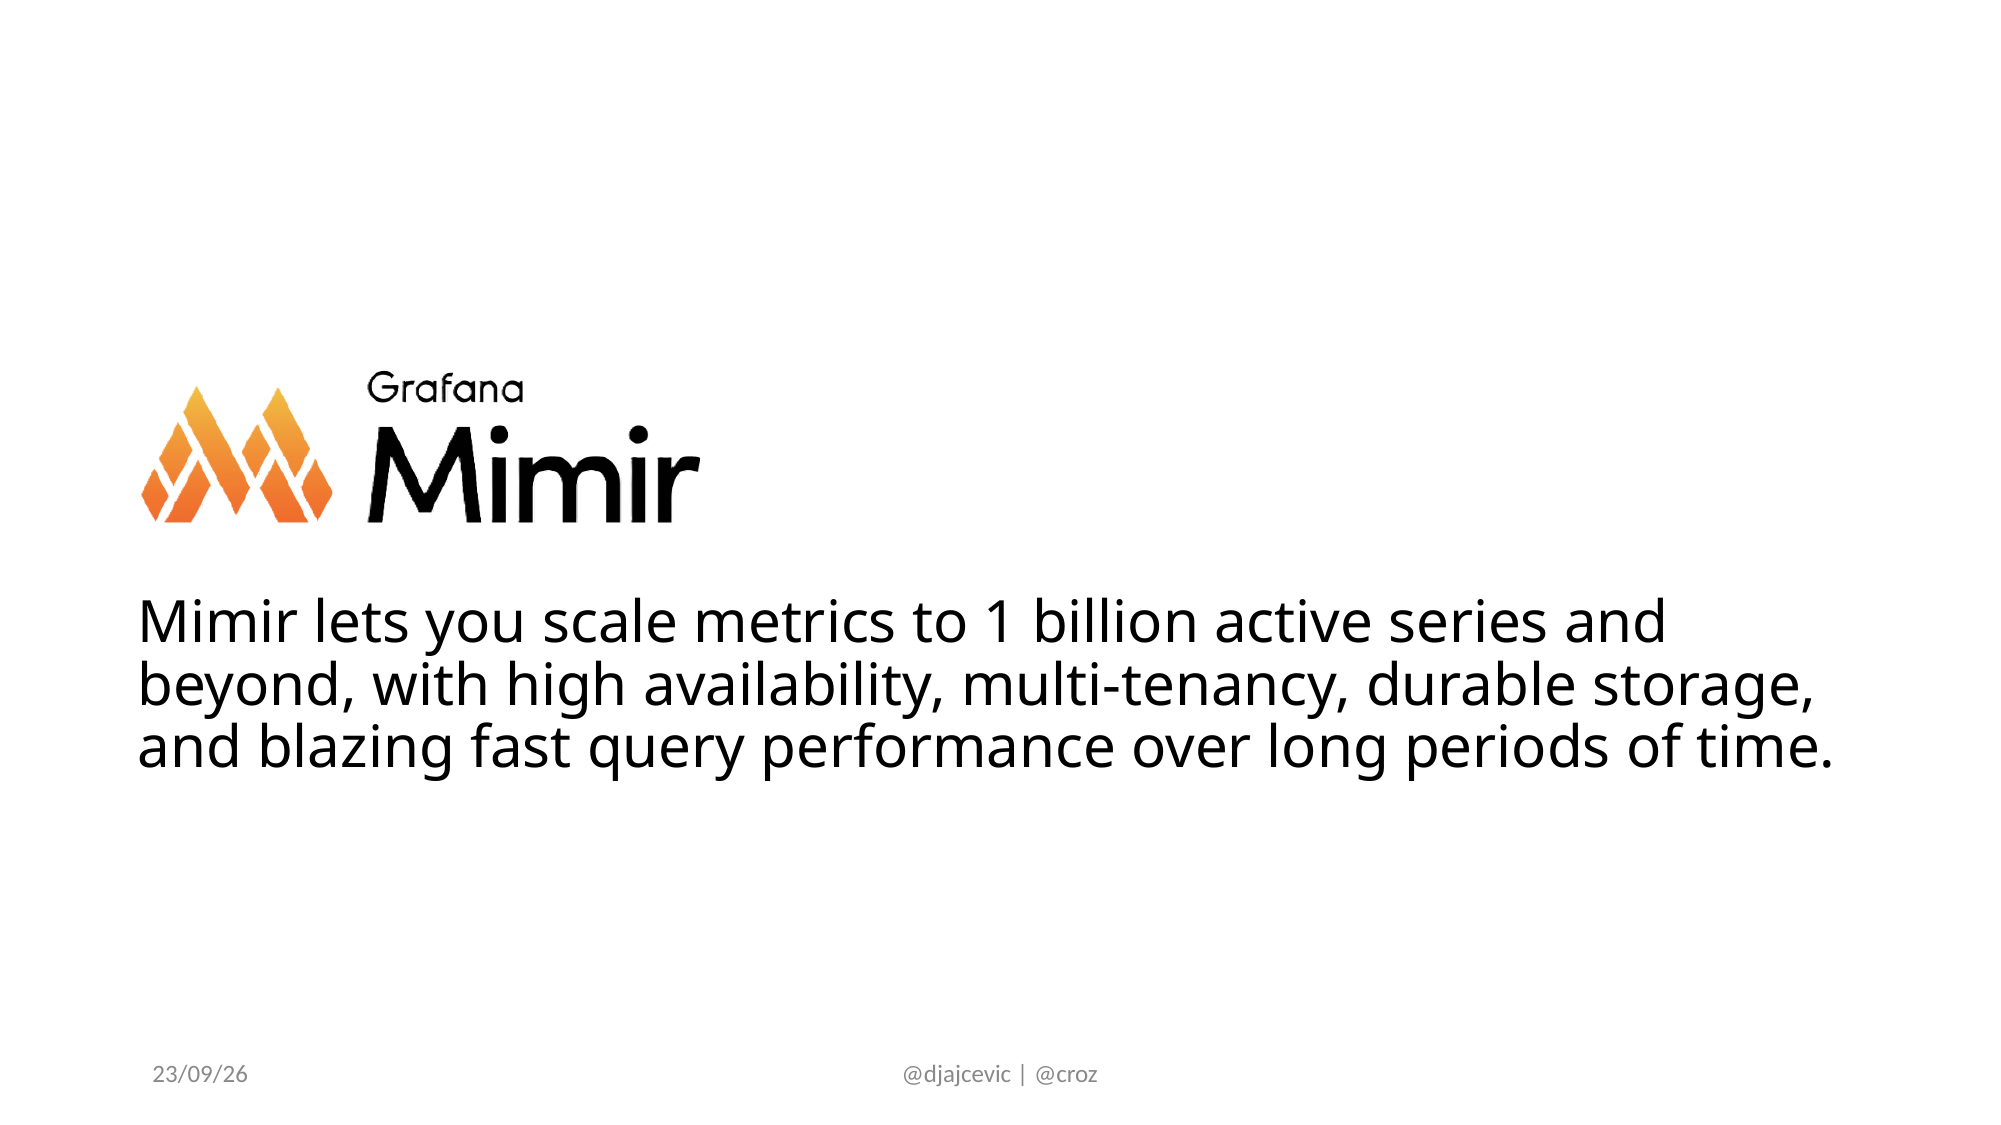

#
Mimir lets you scale metrics to 1 billion active series and beyond, with high availability, multi-tenancy, durable storage, and blazing fast query performance over long periods of time.
@djajcevic | @croz